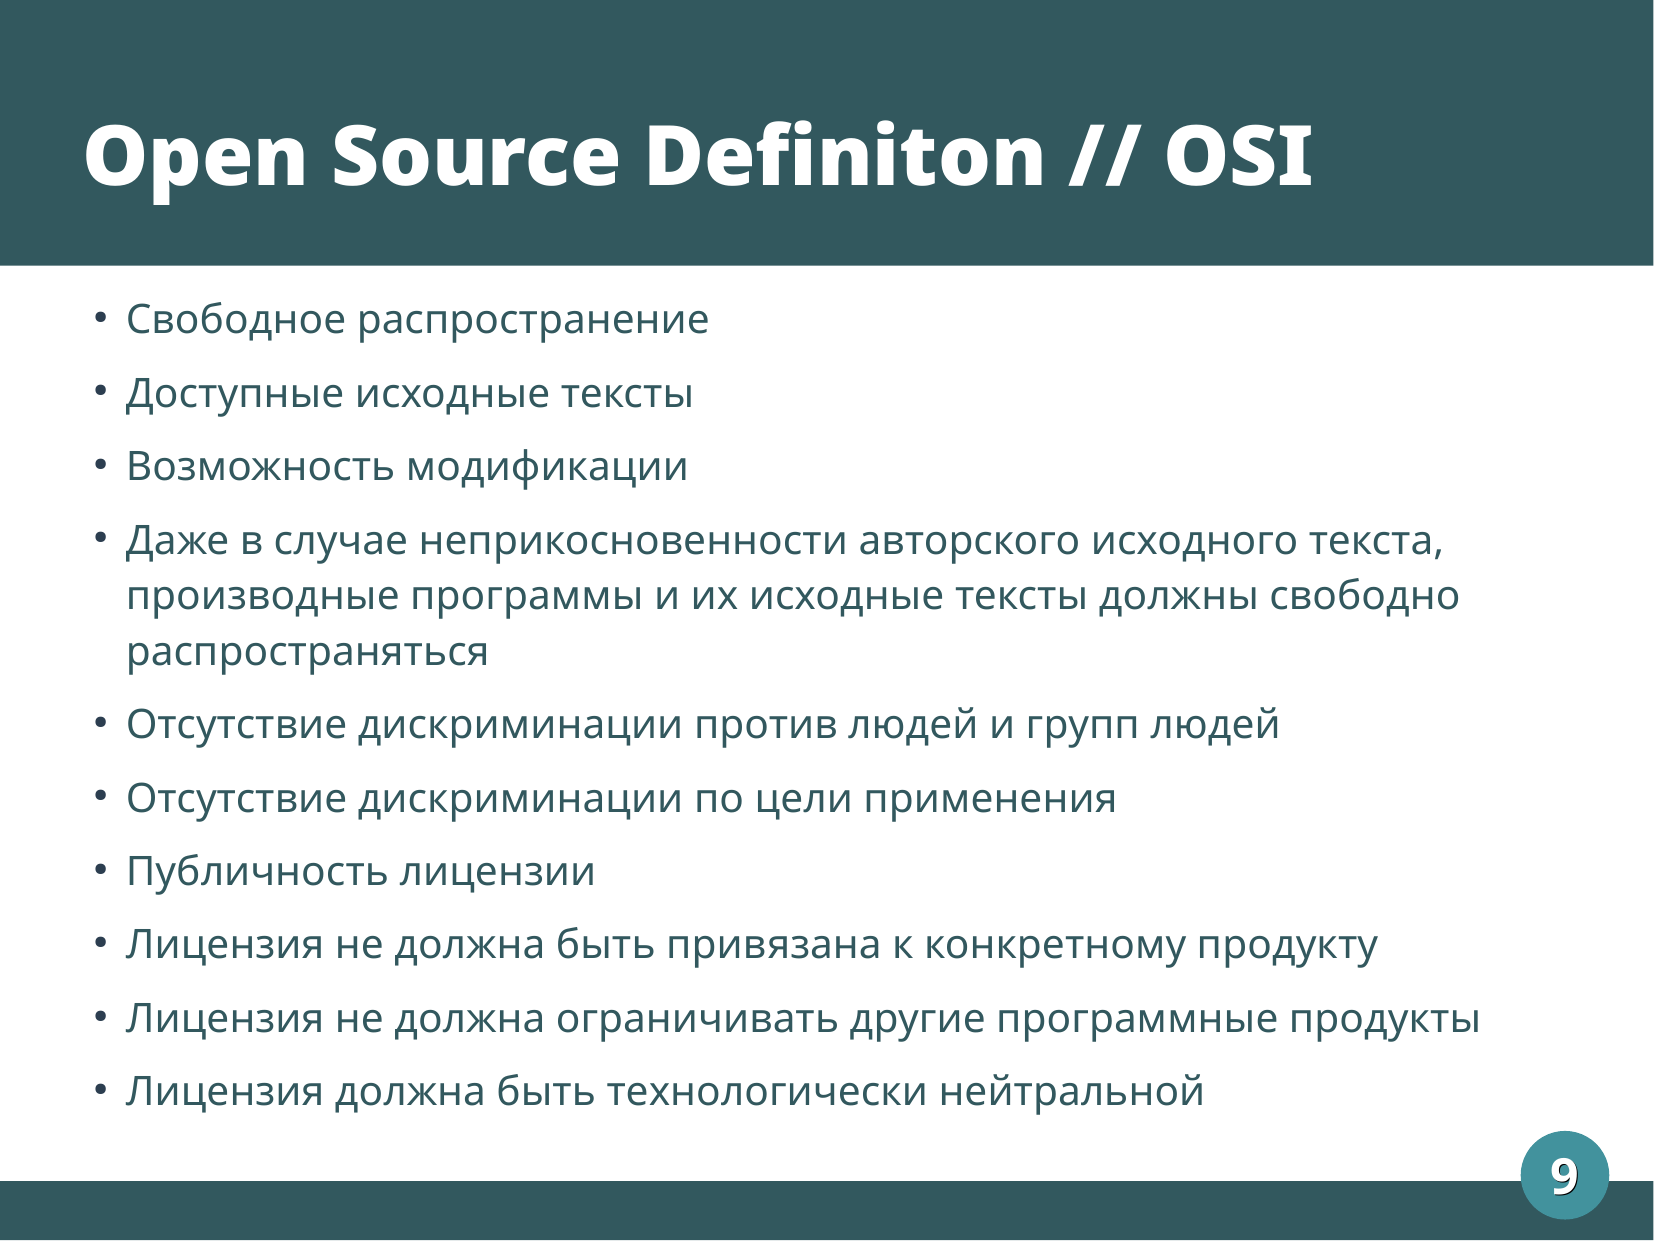

# Open Source Definiton // OSI
Свободное распространение
Доступные исходные тексты
Возможность модификации
Даже в случае неприкосновенности авторского исходного текста, производные программы и их исходные тексты должны свободно распространяться
Отсутствие дискриминации против людей и групп людей
Отсутствие дискриминации по цели применения
Публичность лицензии
Лицензия не должна быть привязана к конкретному продукту
Лицензия не должна ограничивать другие программные продукты
Лицензия должна быть технологически нейтральной
9